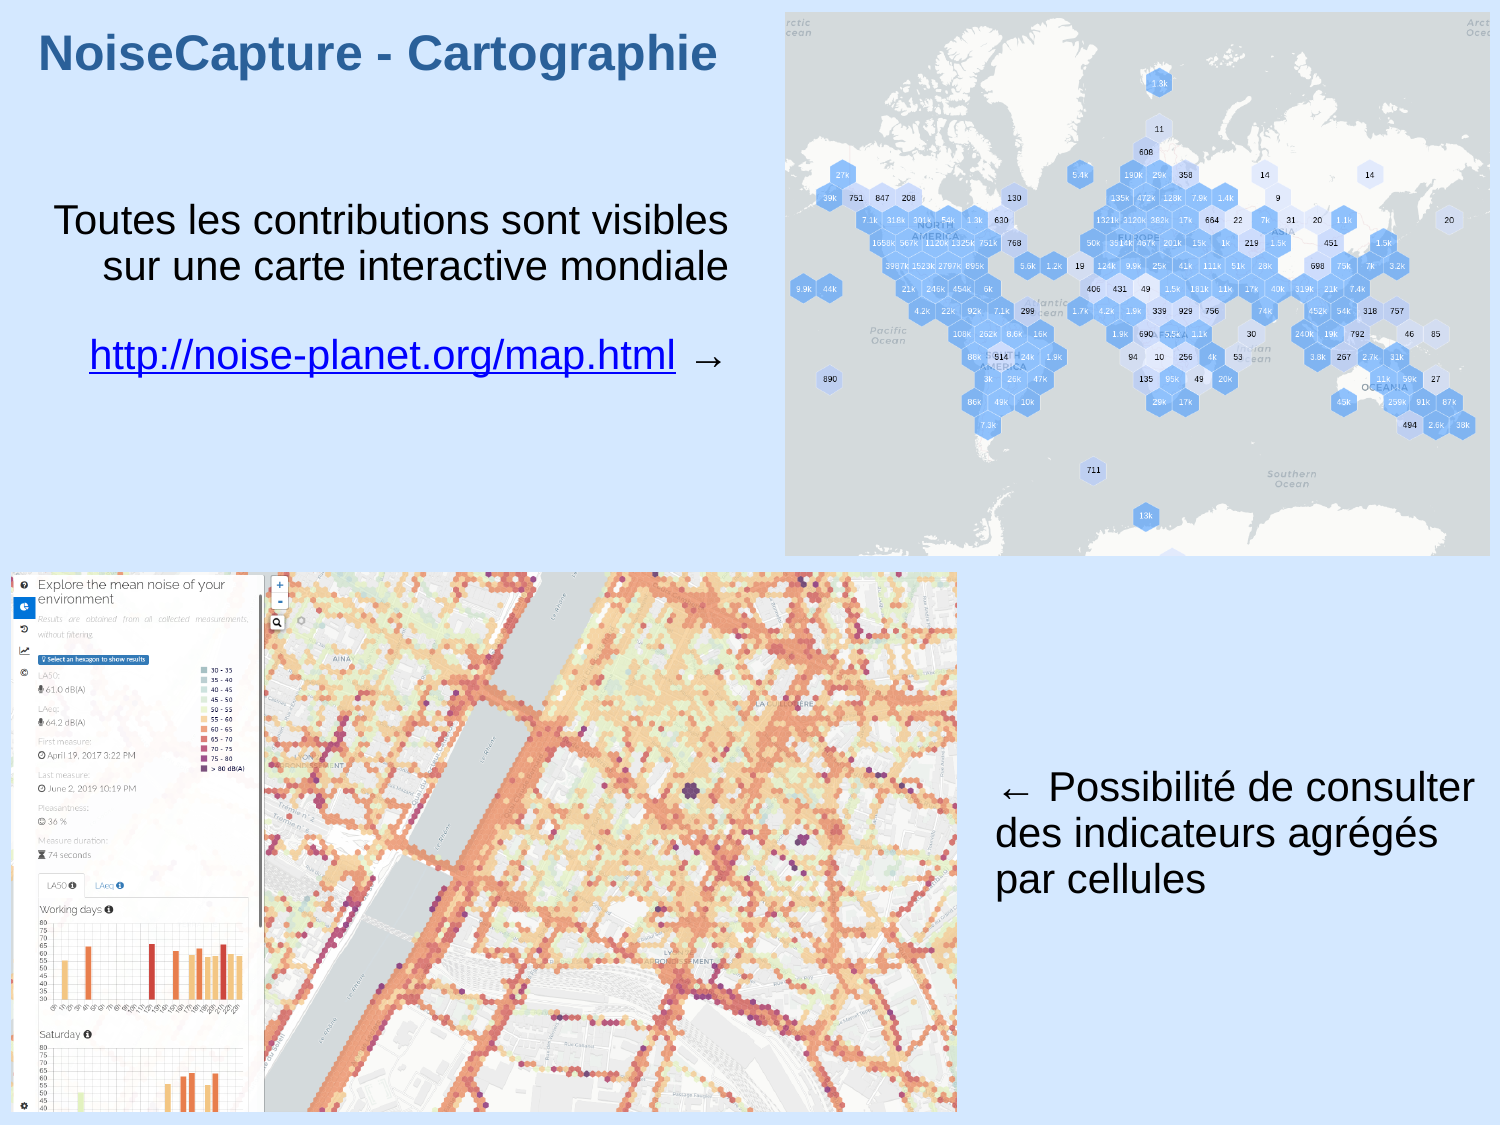

NoiseCapture - Cartographie
Toutes les contributions sont visibles sur une carte interactive mondiale
http://noise-planet.org/map.html →
← Possibilité de consulter des indicateurs agrégés par cellules